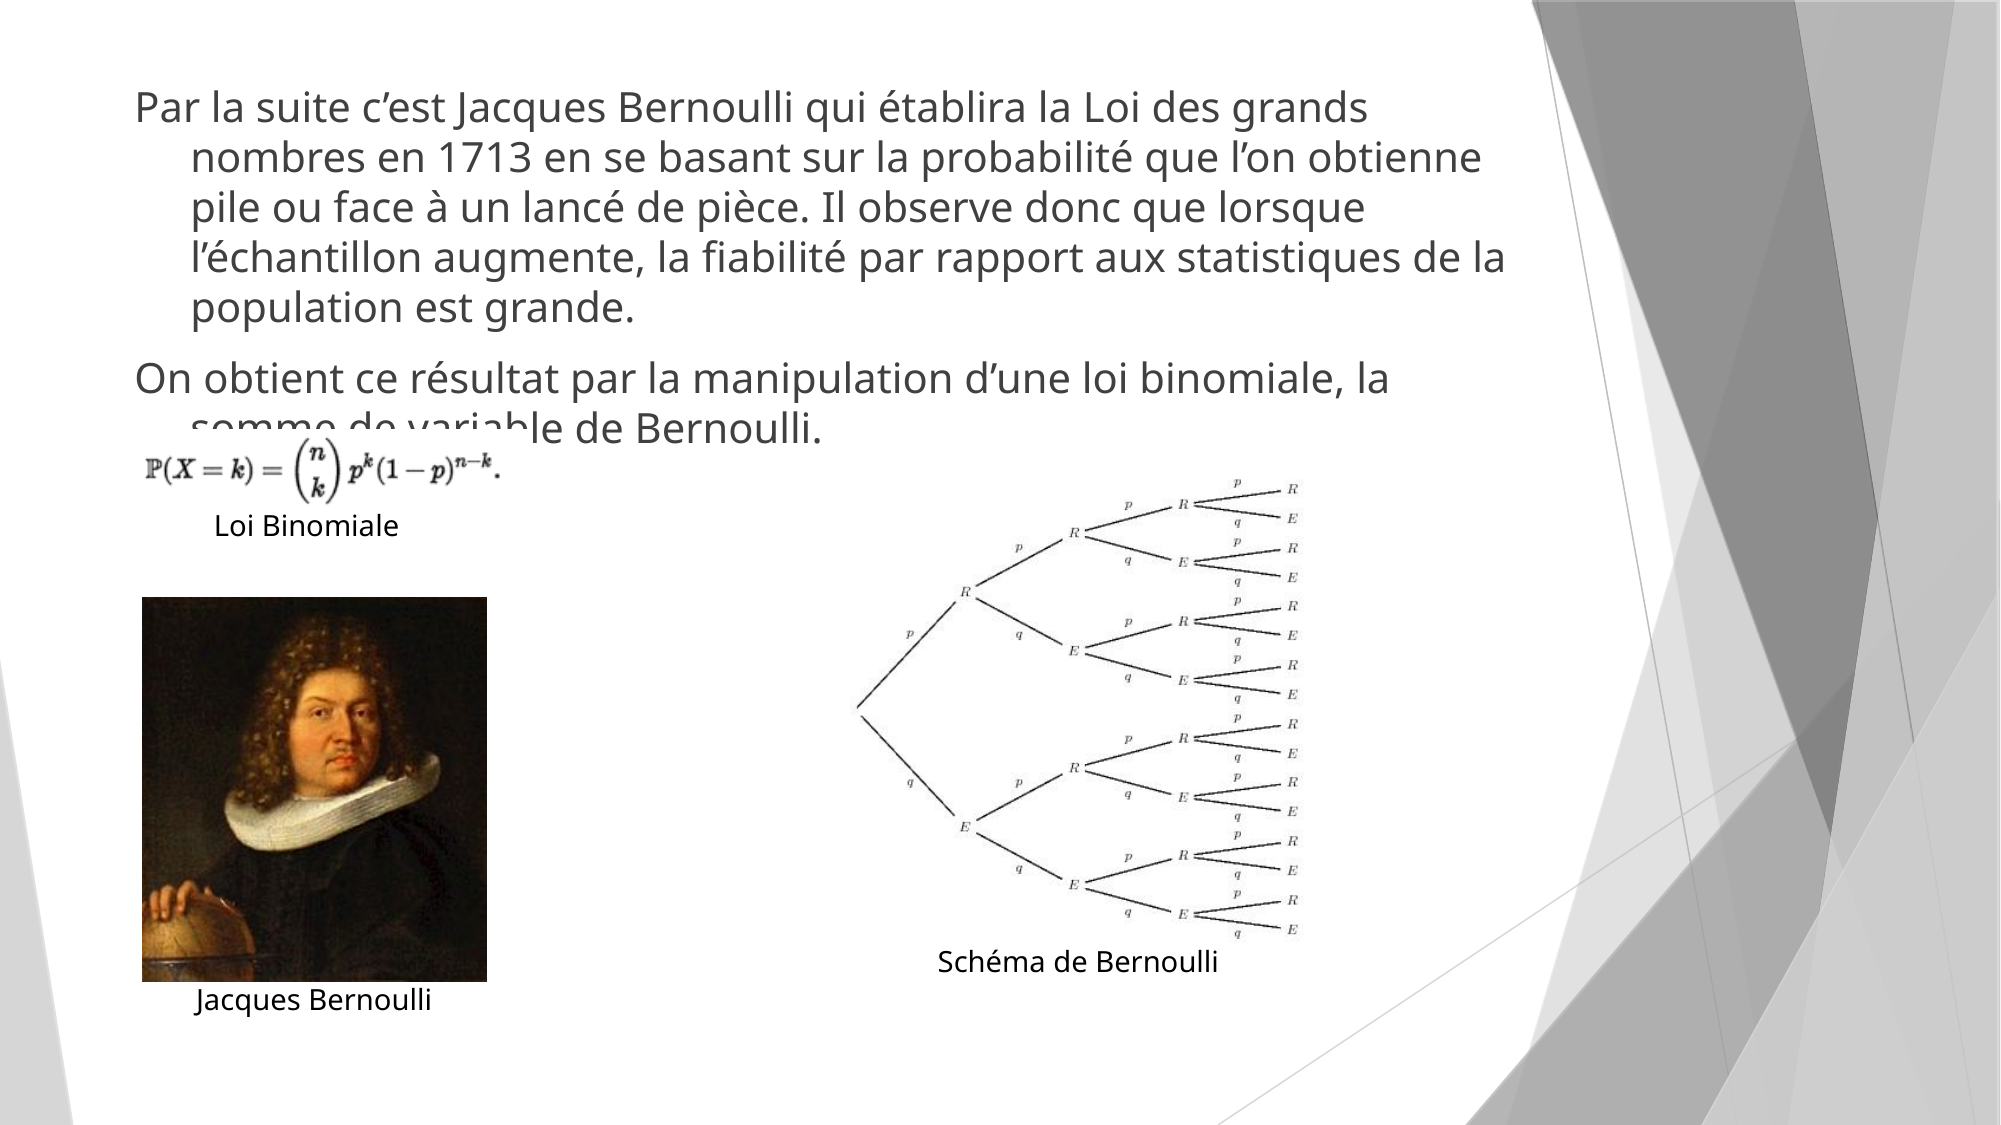

# Par la suite c’est Jacques Bernoulli qui établira la Loi des grands nombres en 1713 en se basant sur la probabilité que l’on obtienne pile ou face à un lancé de pièce. Il observe donc que lorsque l’échantillon augmente, la fiabilité par rapport aux statistiques de la population est grande.
On obtient ce résultat par la manipulation d’une loi binomiale, la somme de variable de Bernoulli.
Loi Binomiale
Schéma de Bernoulli
Jacques Bernoulli